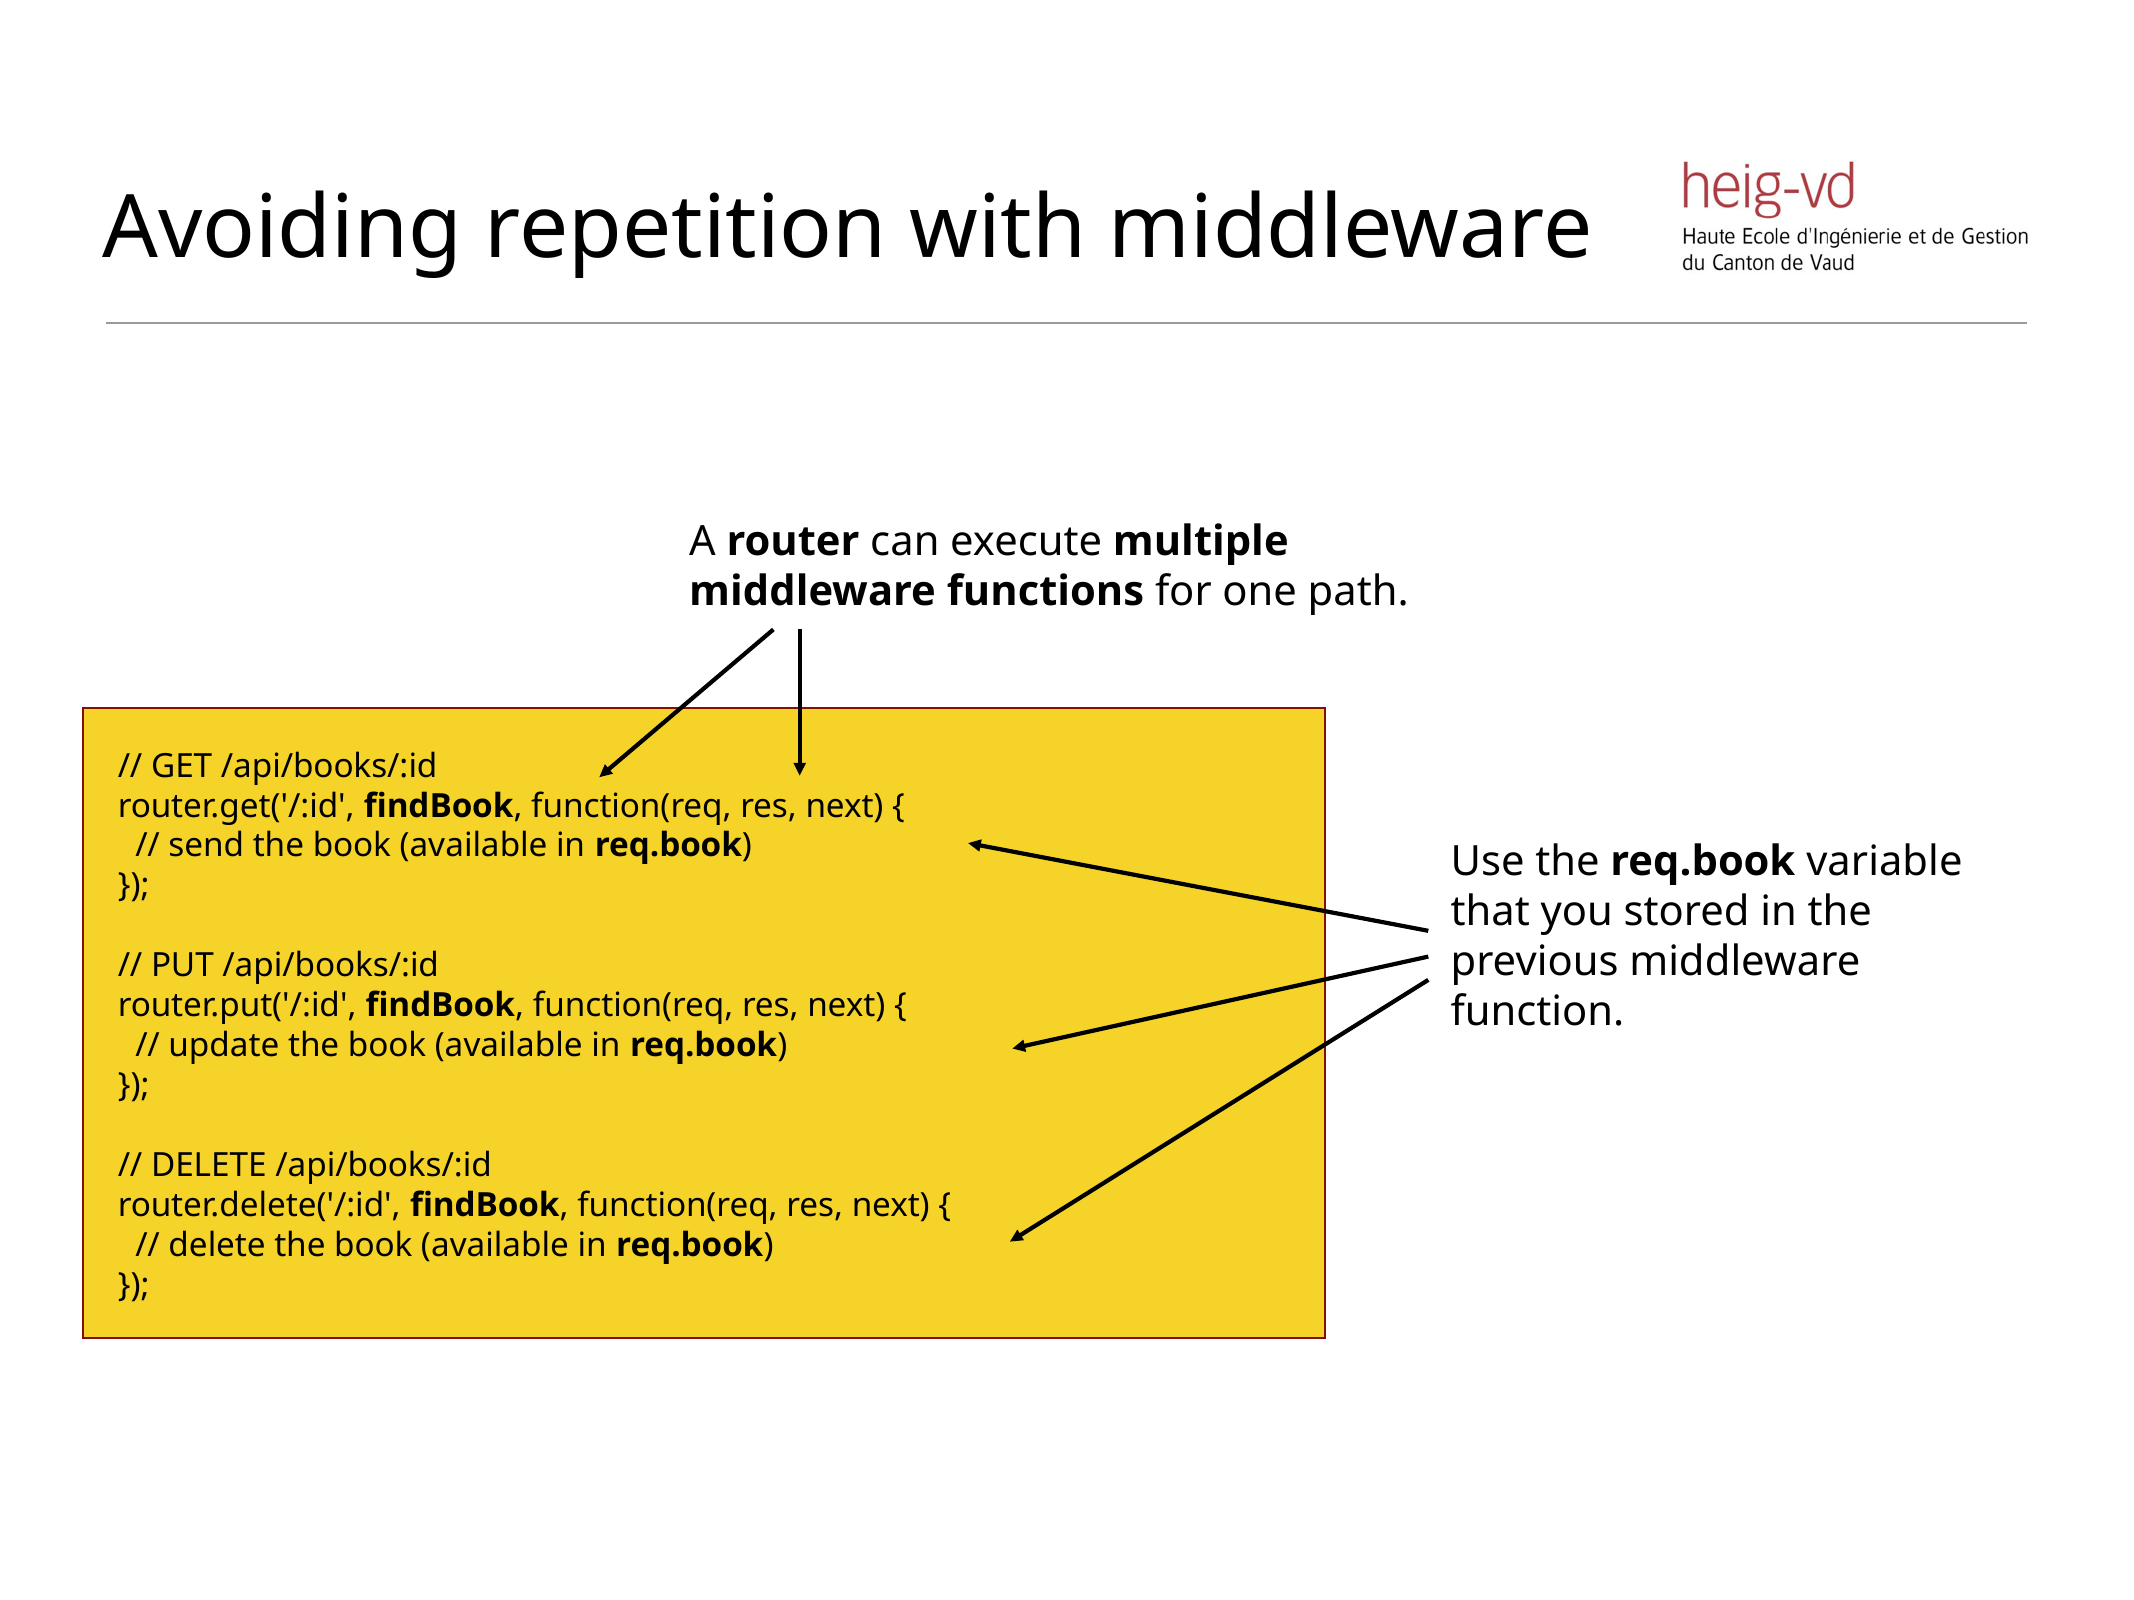

# Avoiding repetition with middleware
A router can execute multiple middleware functions for one path.
// GET /api/books/:id
router.get('/:id', findBook, function(req, res, next) {
 // send the book (available in req.book)
});
// PUT /api/books/:id
router.put('/:id', findBook, function(req, res, next) {
 // update the book (available in req.book)
});
// DELETE /api/books/:id
router.delete('/:id', findBook, function(req, res, next) {
 // delete the book (available in req.book)
});
Use the req.book variable that you stored in the previous middleware function.